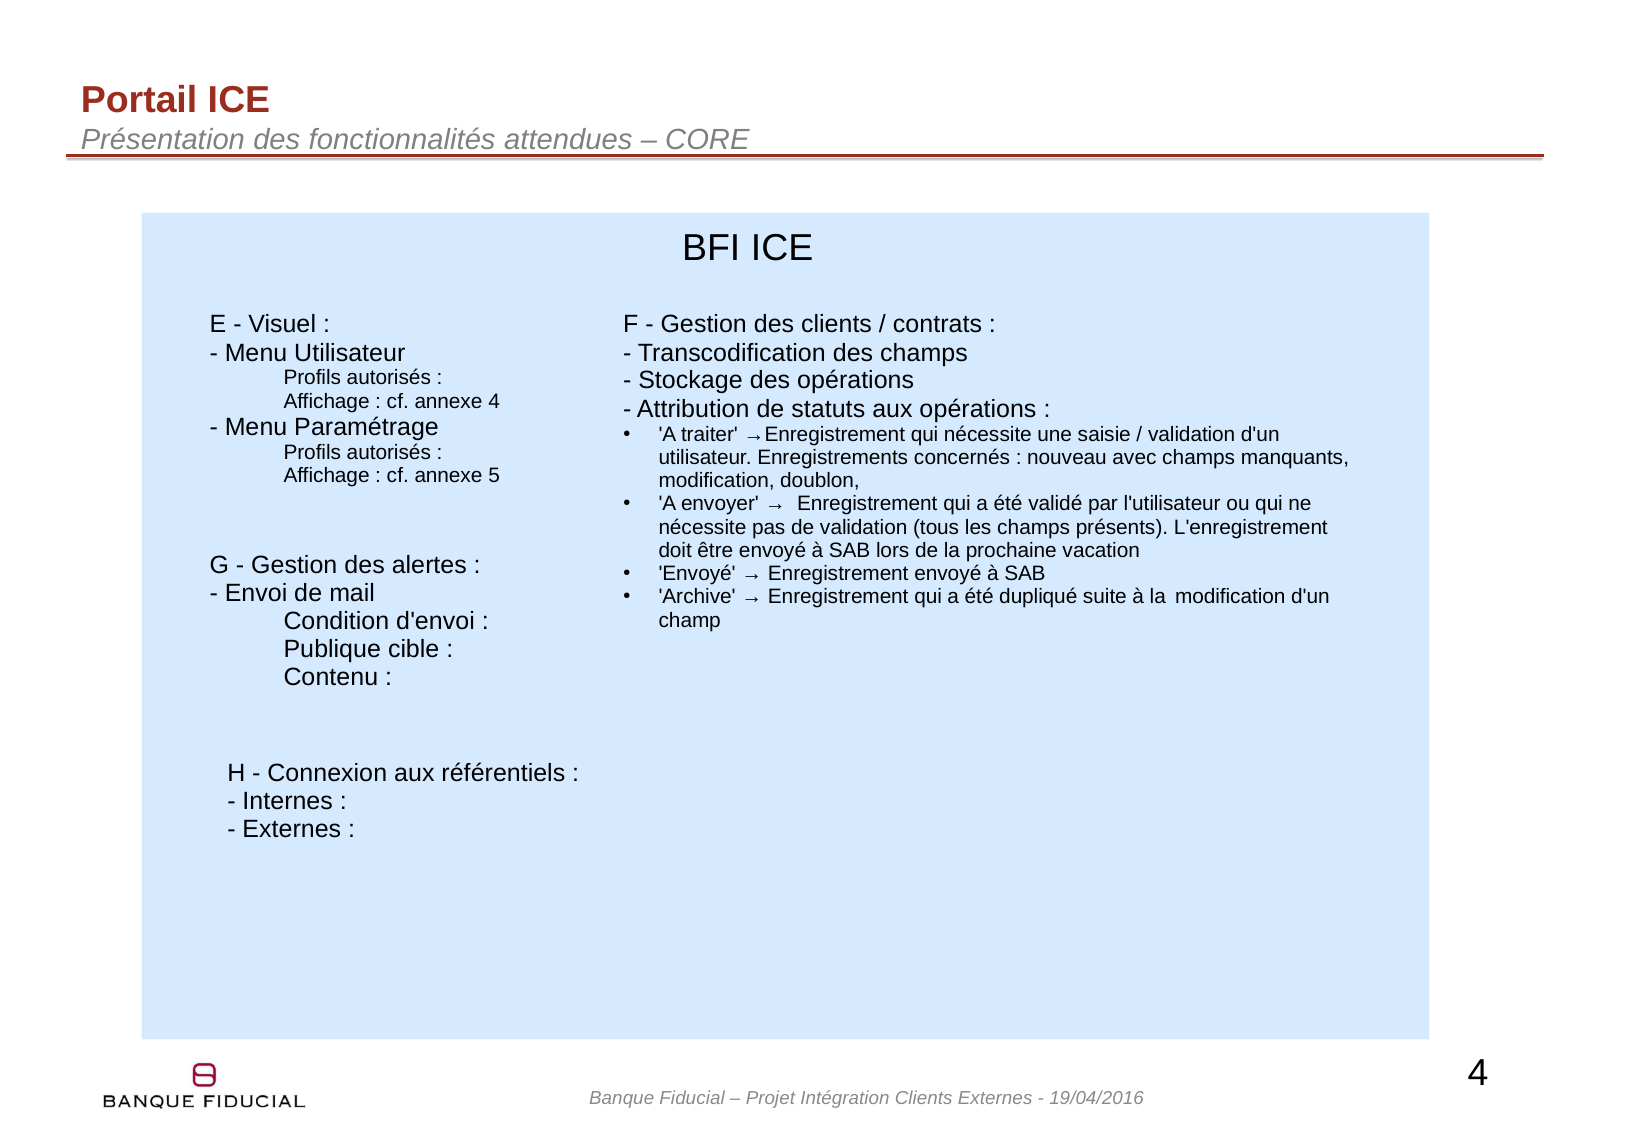

# Portail ICE Présentation des fonctionnalités attendues – CORE
BFI ICE
E - Visuel :
- Menu Utilisateur
	Profils autorisés :
	Affichage : cf. annexe 4
- Menu Paramétrage
	Profils autorisés :
	Affichage : cf. annexe 5
F - Gestion des clients / contrats :
- Transcodification des champs
- Stockage des opérations
- Attribution de statuts aux opérations :
'A traiter' →Enregistrement qui nécessite une saisie / validation d'un utilisateur. Enregistrements concernés : nouveau avec champs manquants, modification, doublon,
'A envoyer' → Enregistrement qui a été validé par l'utilisateur ou qui ne nécessite pas de validation (tous les champs présents). L'enregistrement doit être envoyé à SAB lors de la prochaine vacation
'Envoyé' → Enregistrement envoyé à SAB
'Archive' → Enregistrement qui a été dupliqué suite à la 	modification d'un champ
G - Gestion des alertes :
- Envoi de mail
	Condition d'envoi :
	Publique cible :
	Contenu :
H - Connexion aux référentiels :
- Internes :
- Externes :